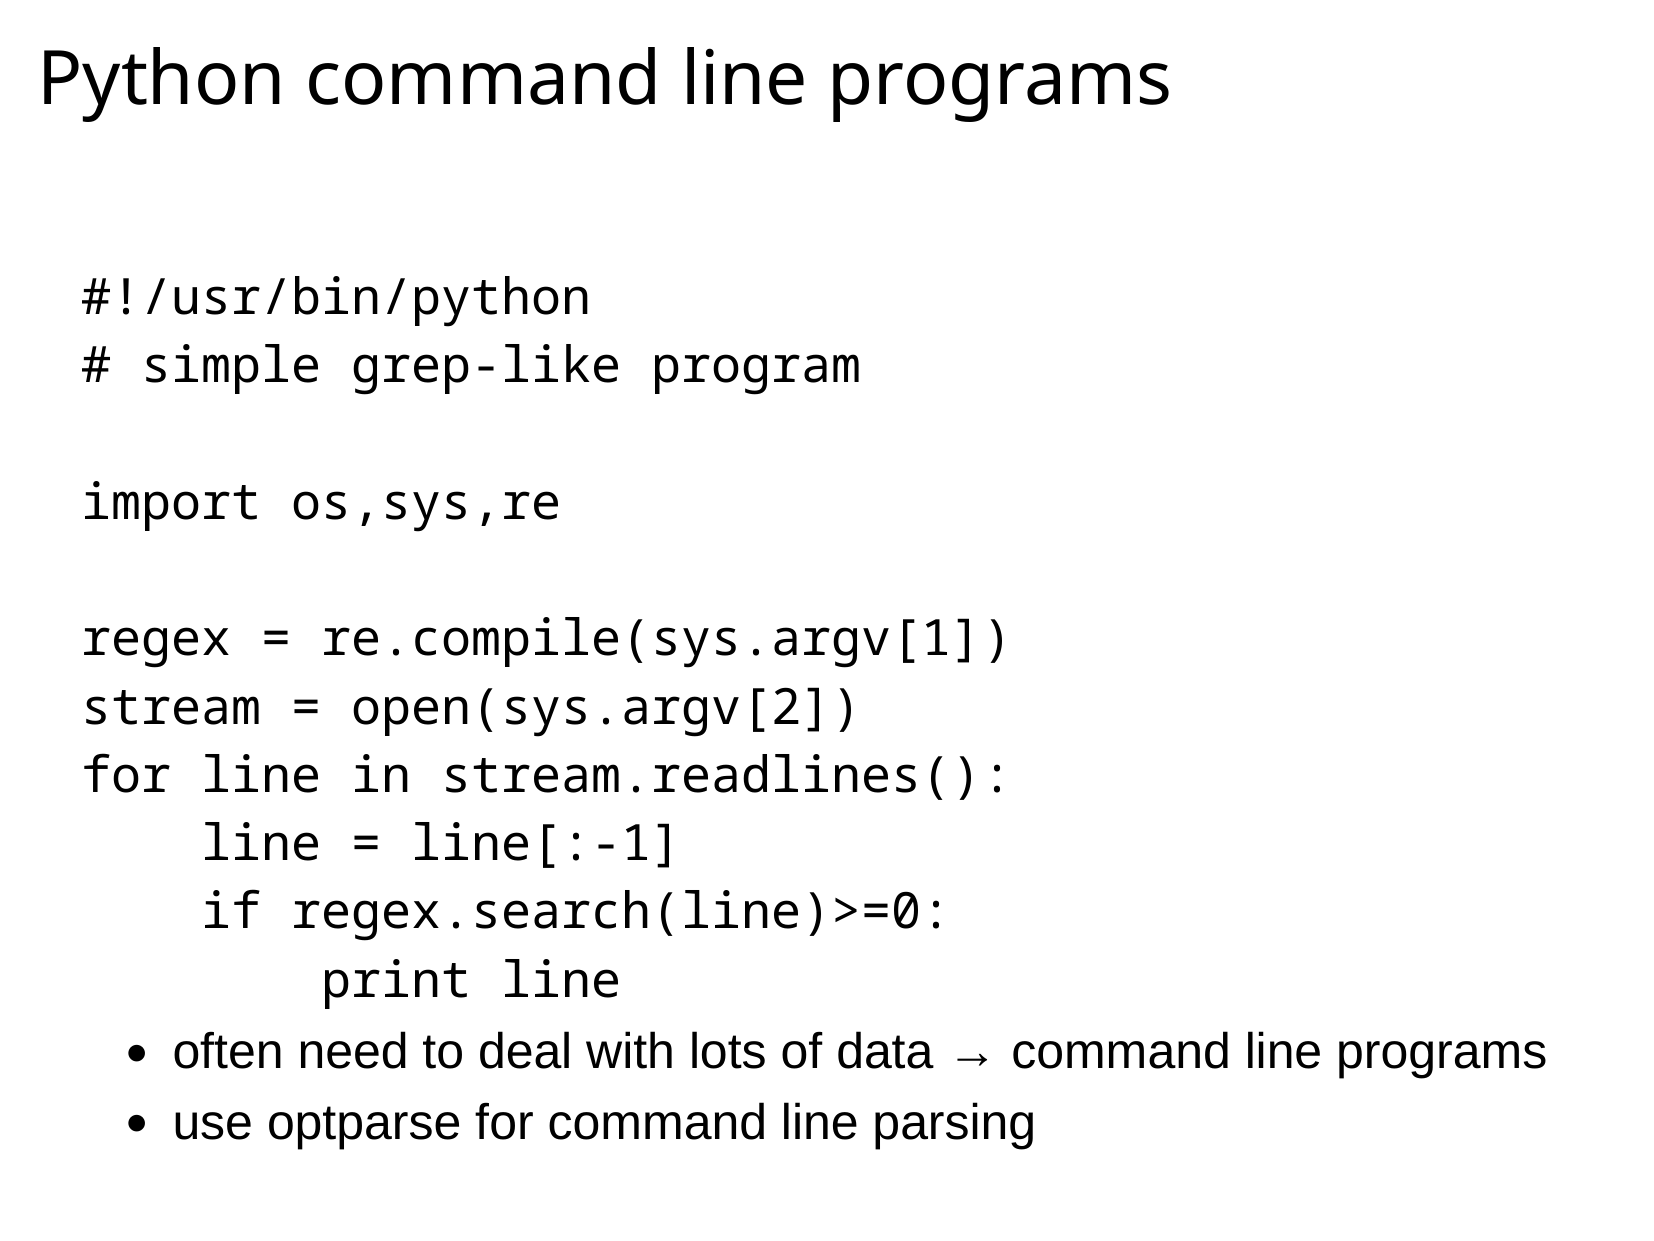

# Python command line programs
#!/usr/bin/python
# simple grep-like program
import os,sys,re
regex = re.compile(sys.argv[1])
stream = open(sys.argv[2])
for line in stream.readlines():
 line = line[:-1]
 if regex.search(line)>=0:
 print line
often need to deal with lots of data → command line programs
use optparse for command line parsing